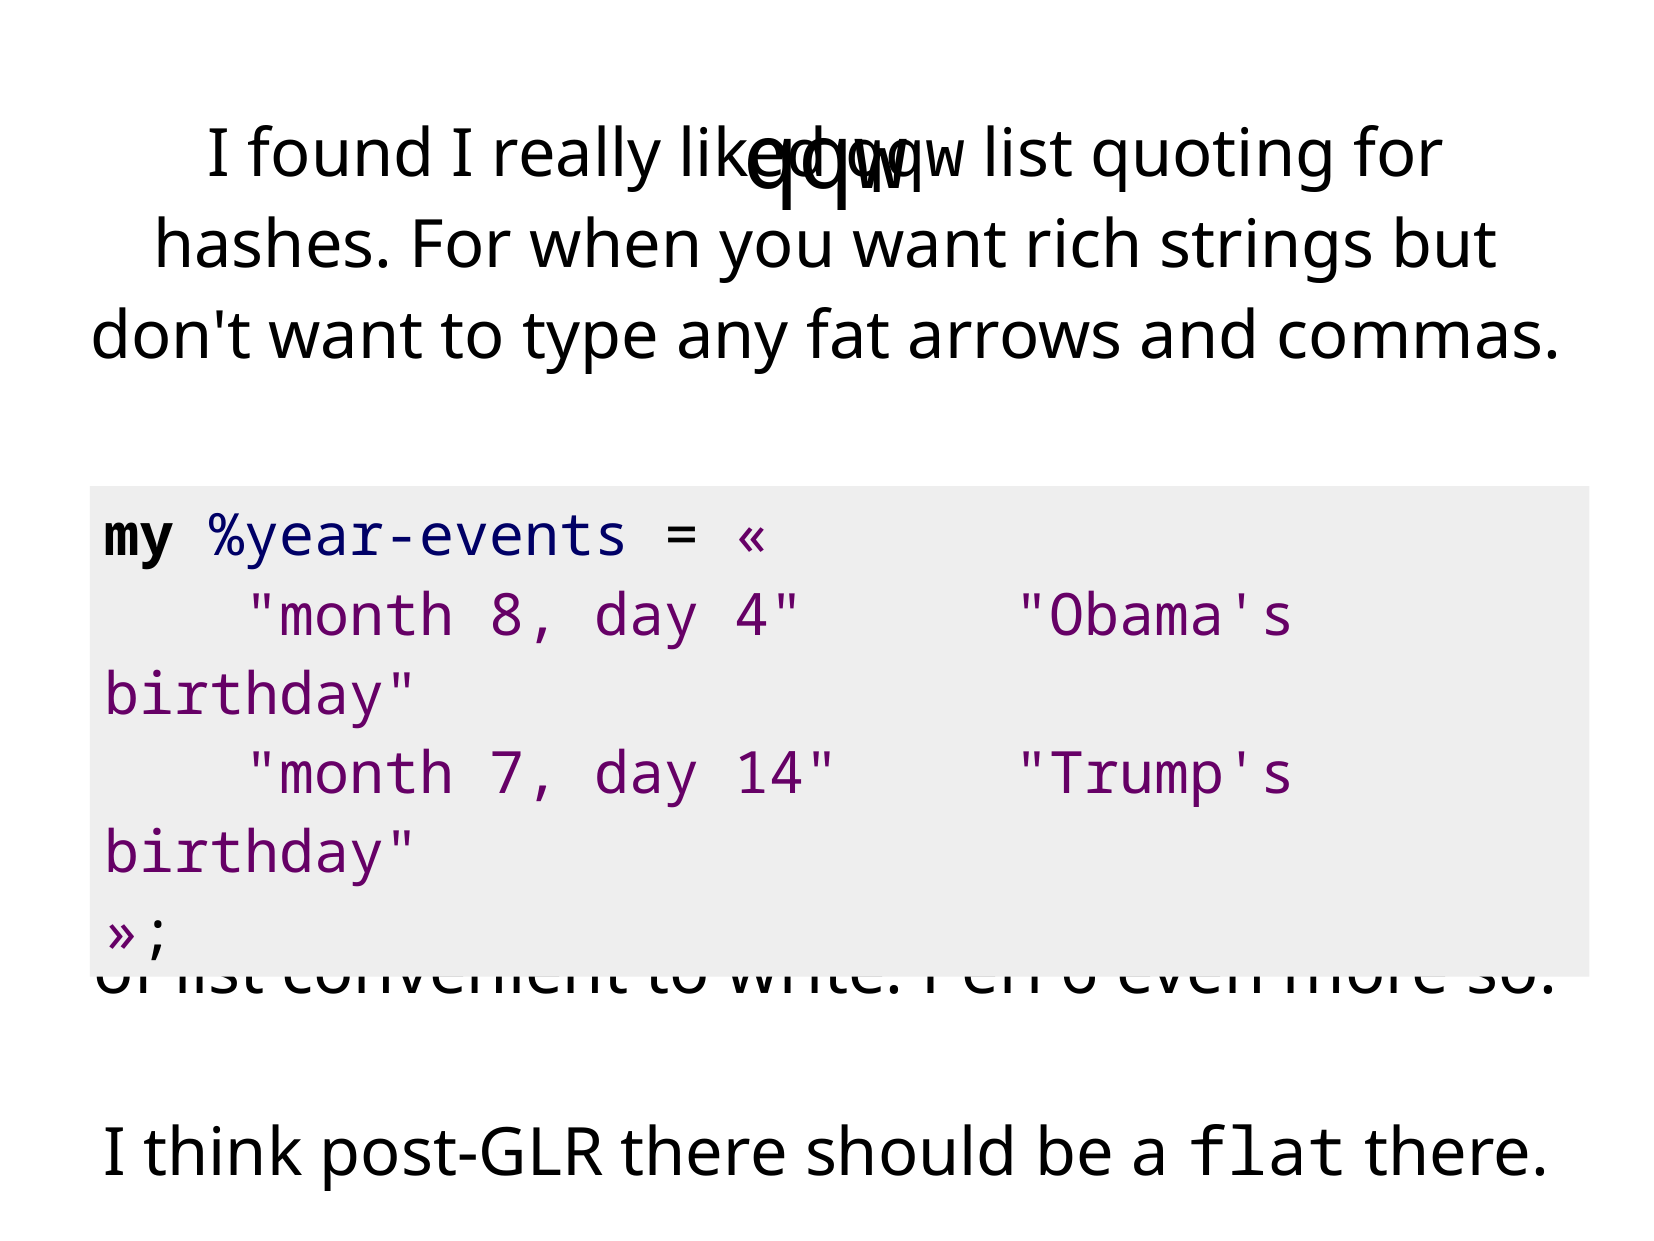

# qqw
I found I really liked qqw list quoting for hashes. For when you want rich strings but don't want to type any fat arrows and commas.
Perl has always been good at making this kind of list convenient to write. Perl 6 even more so.
I think post-GLR there should be a flat there.
my %year-events = «
 "month 8, day 4" "Obama's birthday"
 "month 7, day 14" "Trump's birthday"
»;